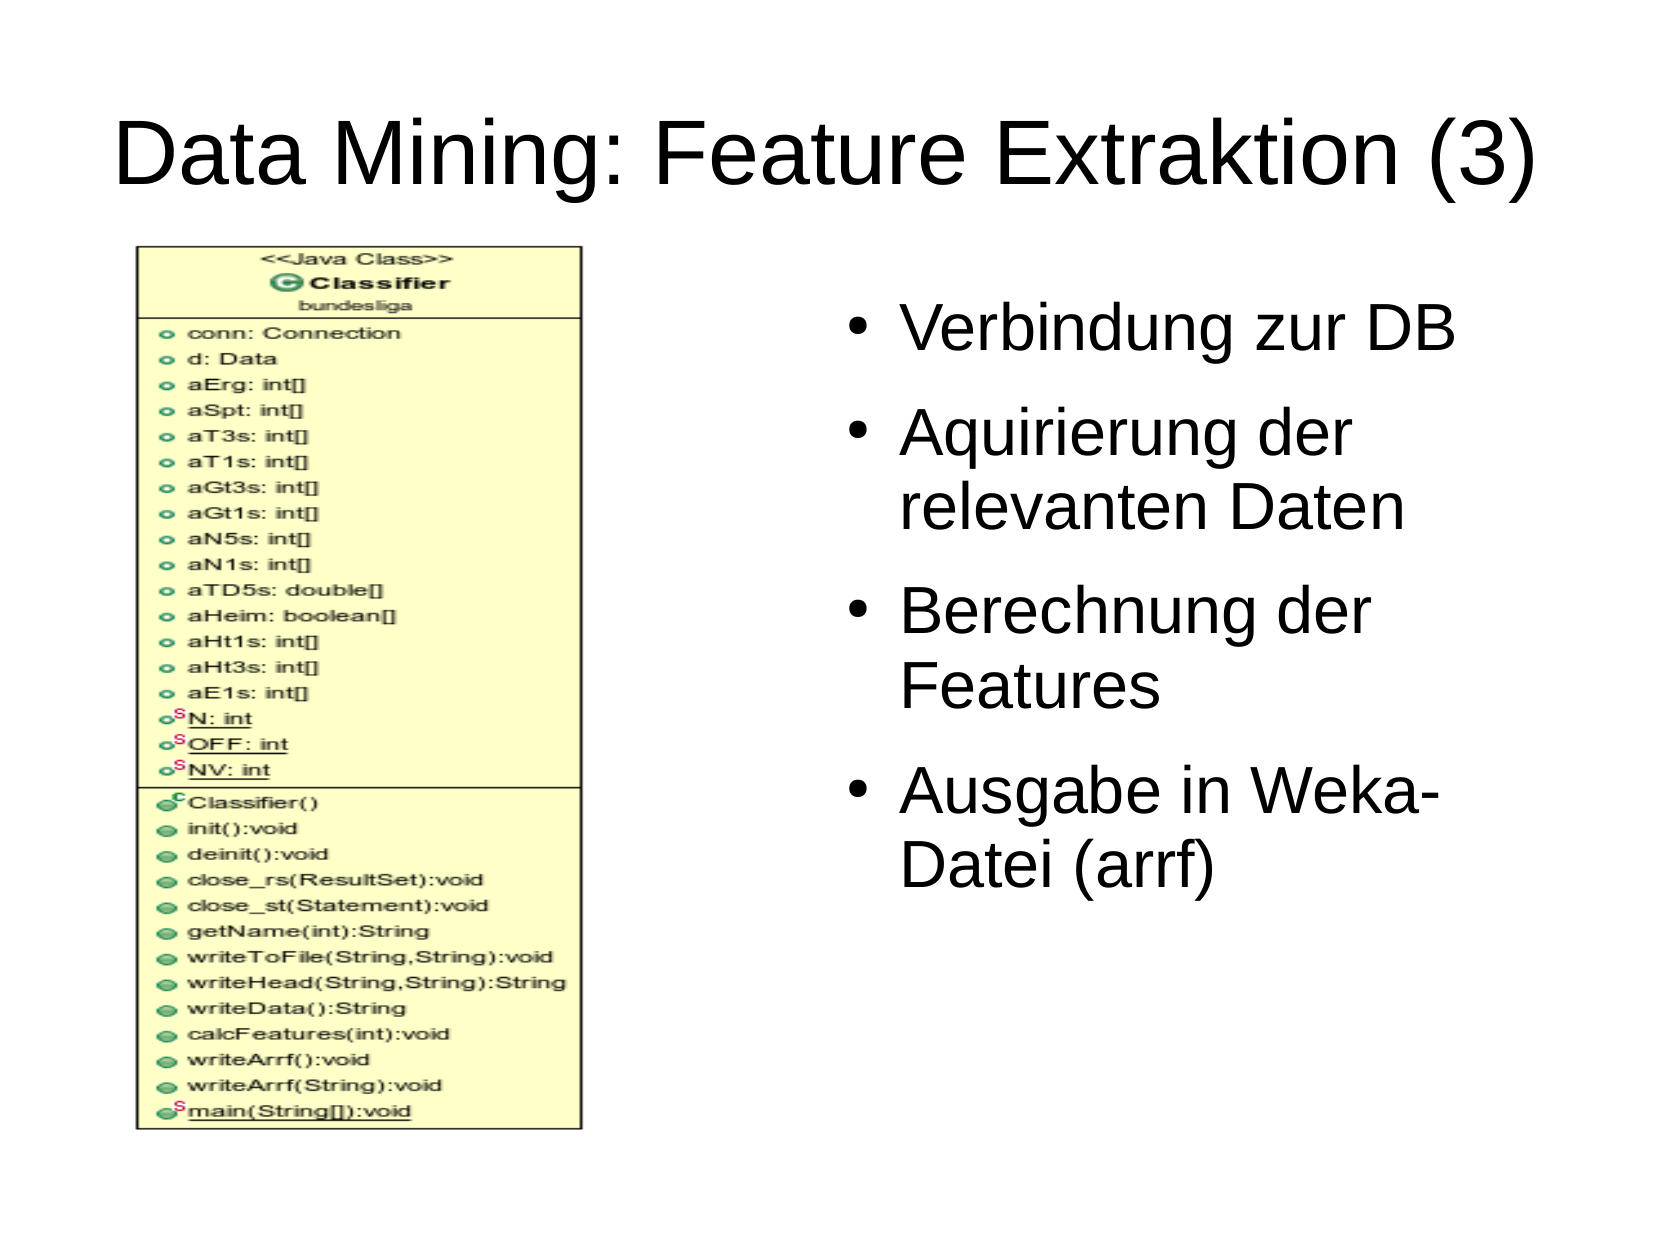

# Data Mining: Feature Extraktion (3)
Verbindung zur DB
Aquirierung der relevanten Daten
Berechnung der Features
Ausgabe in Weka-Datei (arrf)